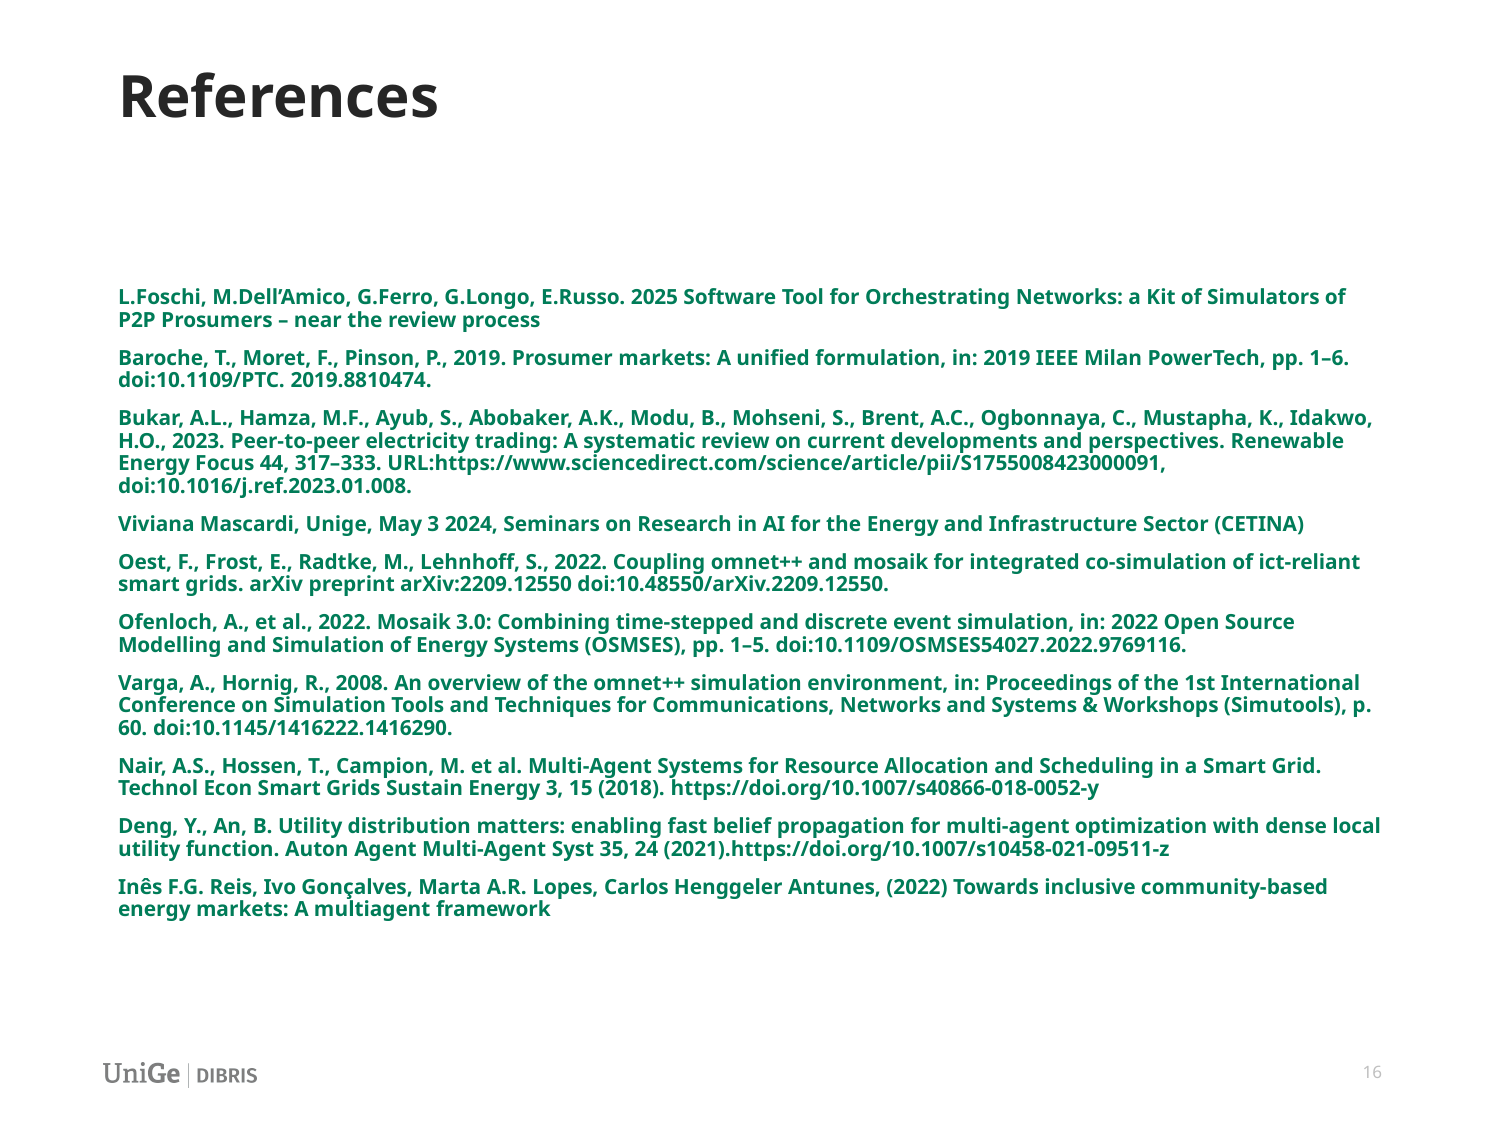

References
# L.Foschi, M.Dell’Amico, G.Ferro, G.Longo, E.Russo. 2025 Software Tool for Orchestrating Networks: a Kit of Simulators of P2P Prosumers – near the review process
Baroche, T., Moret, F., Pinson, P., 2019. Prosumer markets: A unified formulation, in: 2019 IEEE Milan PowerTech, pp. 1–6. doi:10.1109/PTC. 2019.8810474.
Bukar, A.L., Hamza, M.F., Ayub, S., Abobaker, A.K., Modu, B., Mohseni, S., Brent, A.C., Ogbonnaya, C., Mustapha, K., Idakwo, H.O., 2023. Peer-to-peer electricity trading: A systematic review on current developments and perspectives. Renewable Energy Focus 44, 317–333. URL:https://www.sciencedirect.com/science/article/pii/S1755008423000091, doi:10.1016/j.ref.2023.01.008.
Viviana Mascardi, Unige, May 3 2024, Seminars on Research in AI for the Energy and Infrastructure Sector (CETINA)
Oest, F., Frost, E., Radtke, M., Lehnhoff, S., 2022. Coupling omnet++ and mosaik for integrated co-simulation of ict-reliant smart grids. arXiv preprint arXiv:2209.12550 doi:10.48550/arXiv.2209.12550.
Ofenloch, A., et al., 2022. Mosaik 3.0: Combining time-stepped and discrete event simulation, in: 2022 Open Source Modelling and Simulation of Energy Systems (OSMSES), pp. 1–5. doi:10.1109/OSMSES54027.2022.9769116.
Varga, A., Hornig, R., 2008. An overview of the omnet++ simulation environment, in: Proceedings of the 1st International Conference on Simulation Tools and Techniques for Communications, Networks and Systems & Workshops (Simutools), p. 60. doi:10.1145/1416222.1416290.
Nair, A.S., Hossen, T., Campion, M. et al. Multi-Agent Systems for Resource Allocation and Scheduling in a Smart Grid. Technol Econ Smart Grids Sustain Energy 3, 15 (2018). https://doi.org/10.1007/s40866-018-0052-y
Deng, Y., An, B. Utility distribution matters: enabling fast belief propagation for multi-agent optimization with dense local utility function. Auton Agent Multi-Agent Syst 35, 24 (2021).https://doi.org/10.1007/s10458-021-09511-z
Inês F.G. Reis, Ivo Gonçalves, Marta A.R. Lopes, Carlos Henggeler Antunes, (2022) Towards inclusive community-based energy markets: A multiagent framework
16